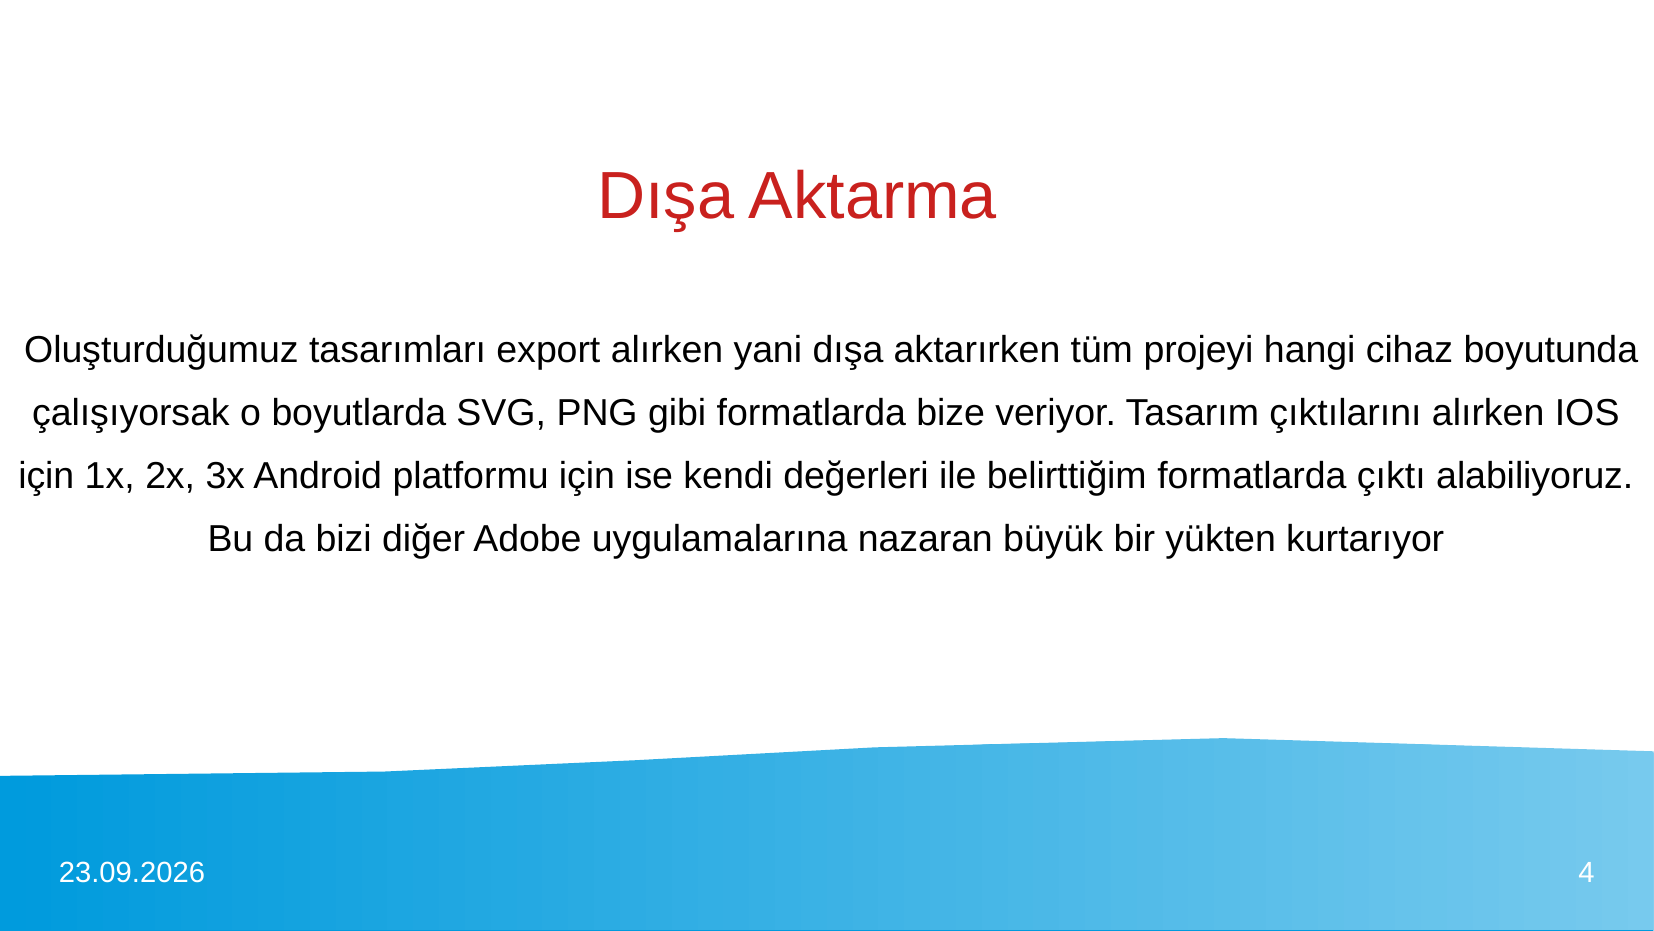

# Dışa Aktarma
 Oluşturduğumuz tasarımları export alırken yani dışa aktarırken tüm projeyi hangi cihaz boyutunda çalışıyorsak o boyutlarda SVG, PNG gibi formatlarda bize veriyor. Tasarım çıktılarını alırken IOS için 1x, 2x, 3x Android platformu için ise kendi değerleri ile belirttiğim formatlarda çıktı alabiliyoruz. Bu da bizi diğer Adobe uygulamalarına nazaran büyük bir yükten kurtarıyor